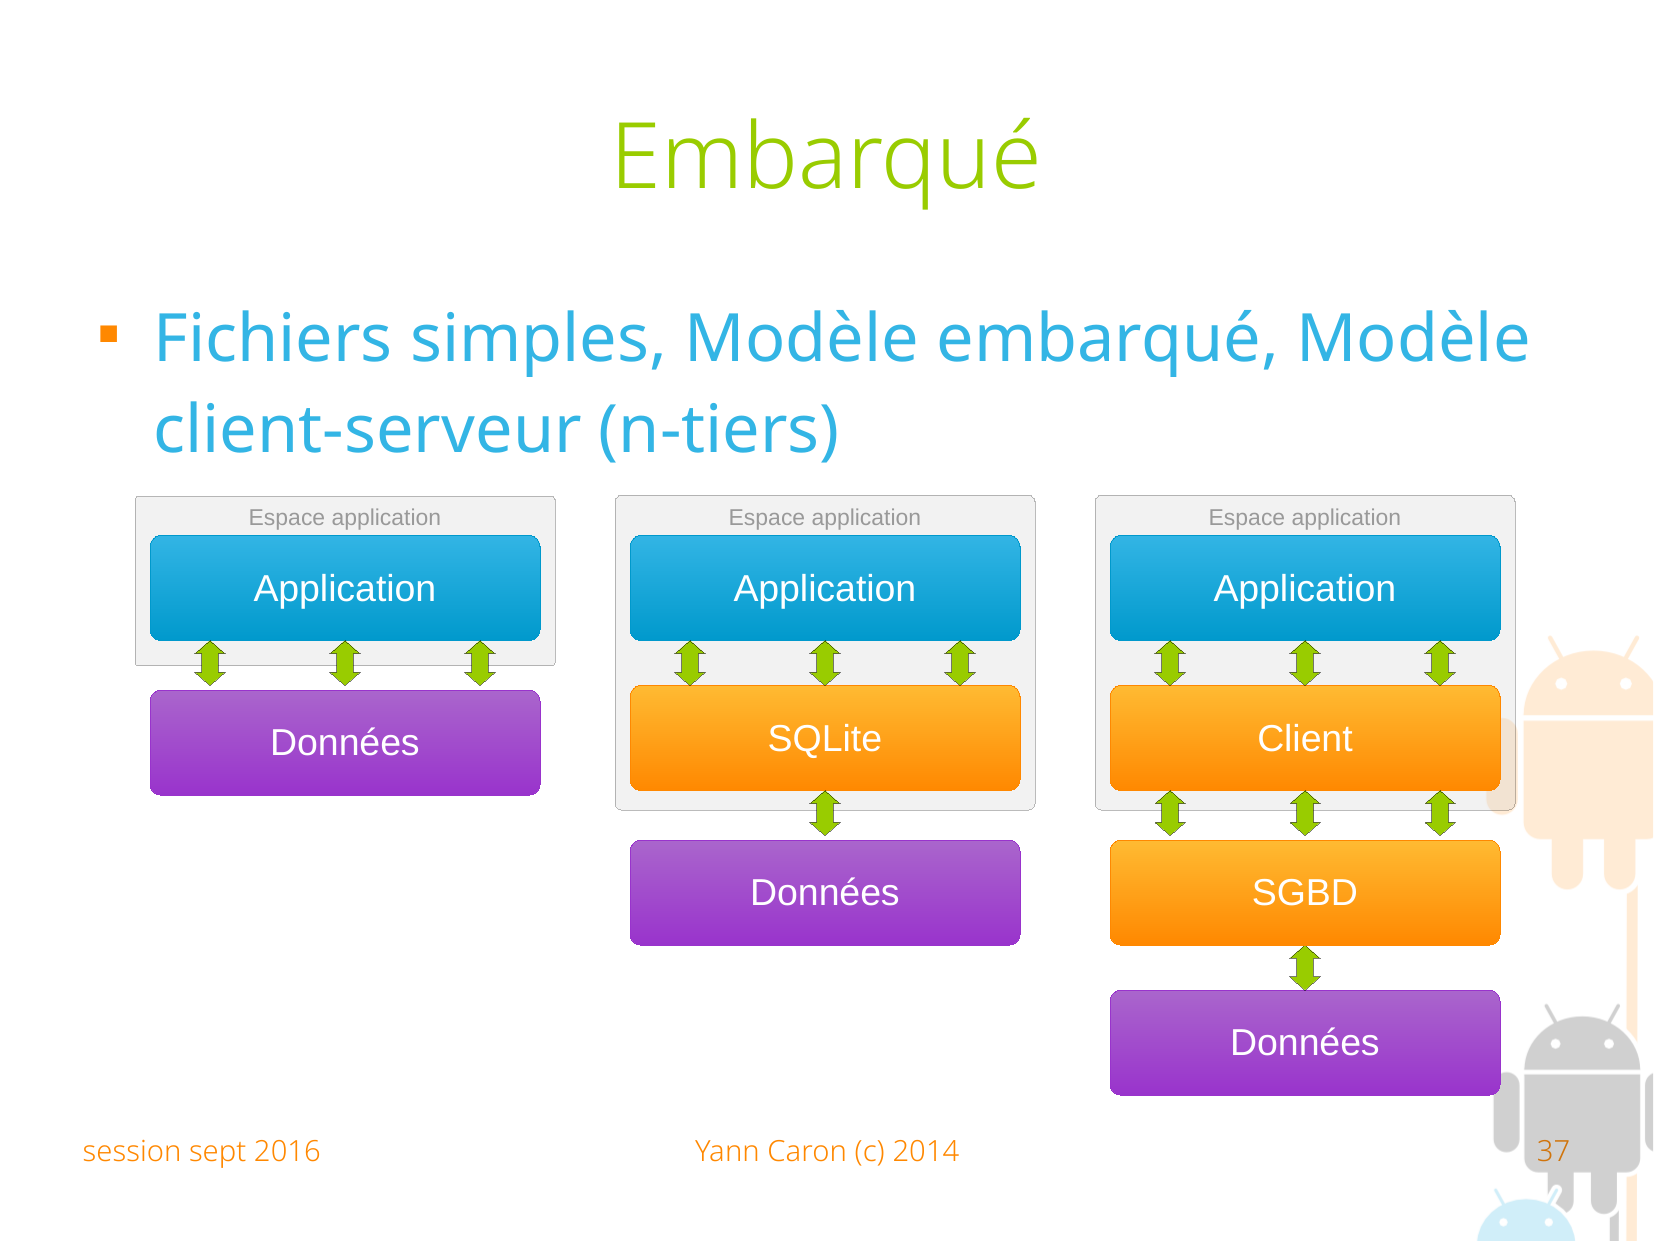

# Embarqué
Fichiers simples, Modèle embarqué, Modèle client-serveur (n-tiers)
Espace application
Espace application
Espace application
Application
Application
Application
SQLite
Client
Données
Données
SGBD
Données
session sept 2016
Yann Caron (c) 2014
37